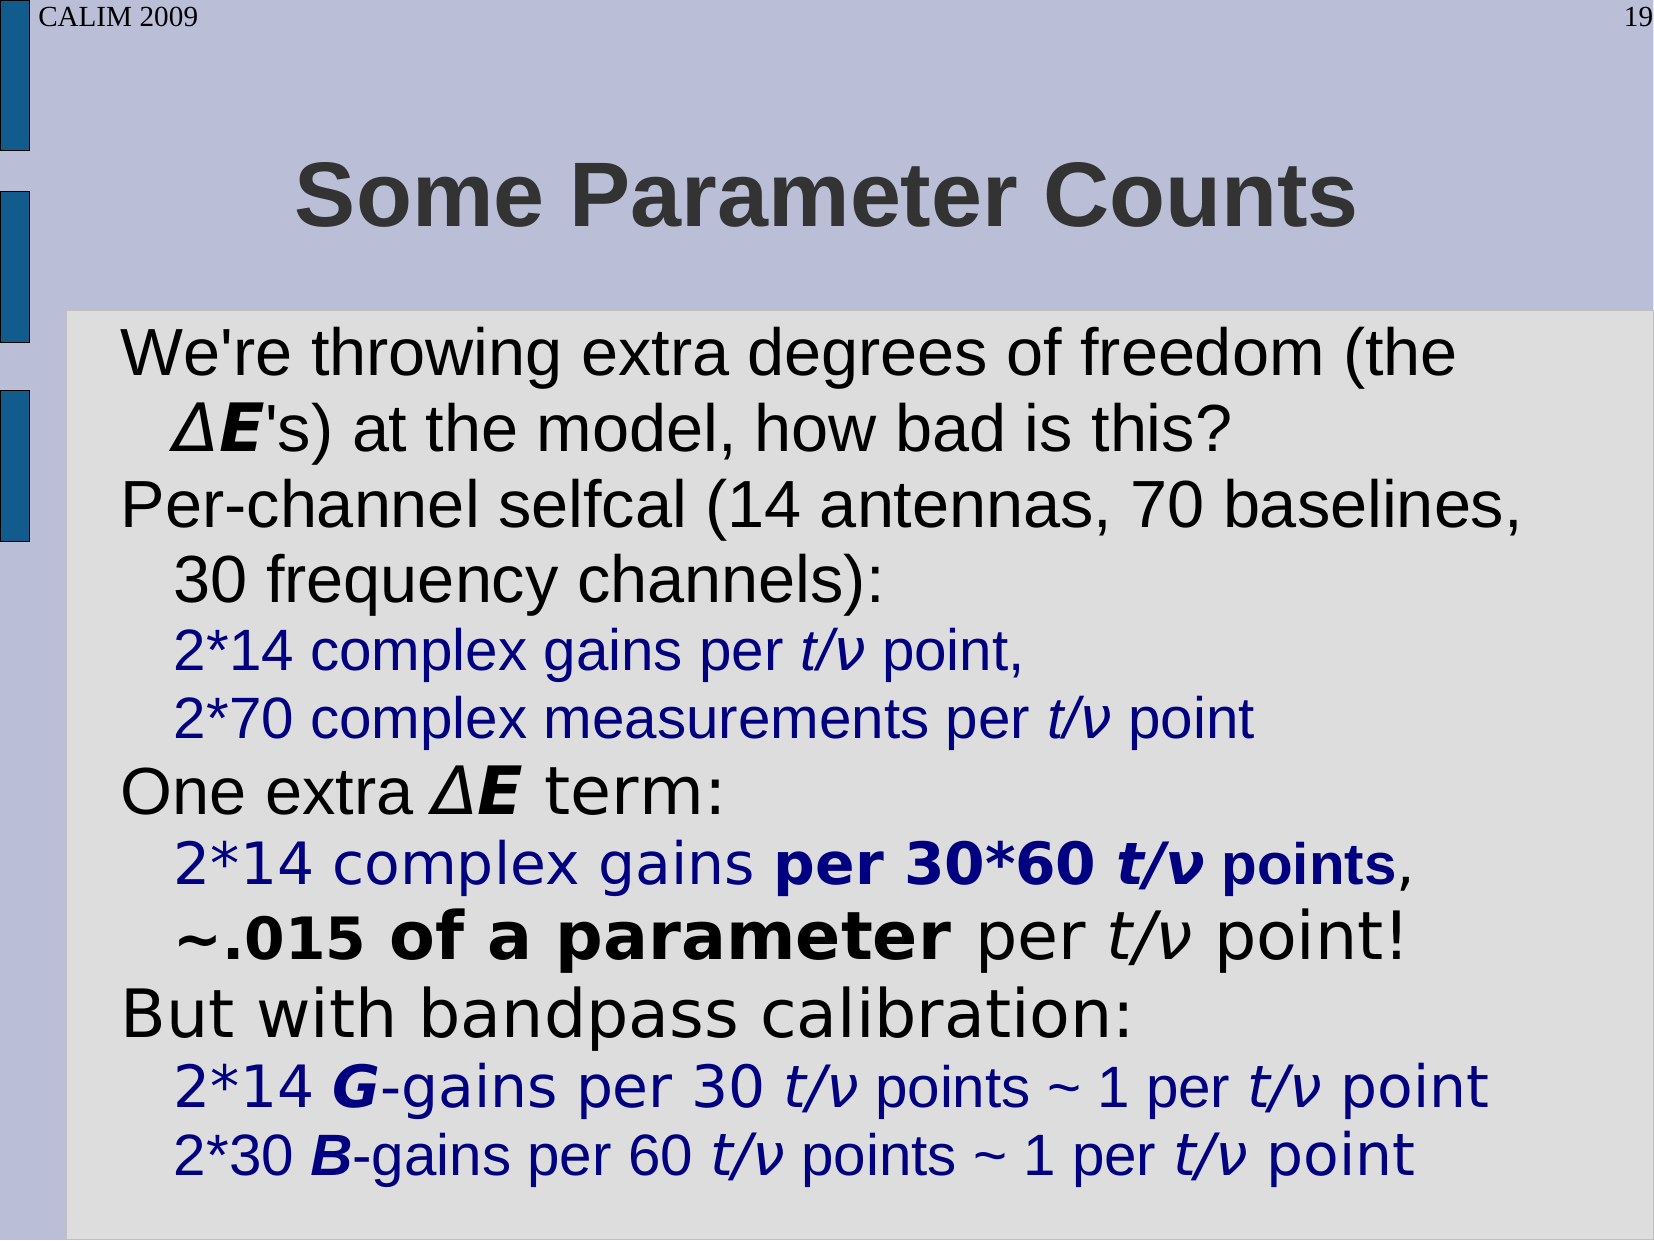

CALIM 2009
19
# Some Parameter Counts
We're throwing extra degrees of freedom (the ΔE's) at the model, how bad is this?
Per-channel selfcal (14 antennas, 70 baselines, 30 frequency channels):
2*14 complex gains per t/ν point,
2*70 complex measurements per t/ν point
One extra ΔE term:
2*14 complex gains per 30*60 t/ν points,
~.015 of a parameter per t/ν point!
But with bandpass calibration:
2*14 G-gains per 30 t/ν points ~ 1 per t/ν point
2*30 B-gains per 60 t/ν points ~ 1 per t/ν point